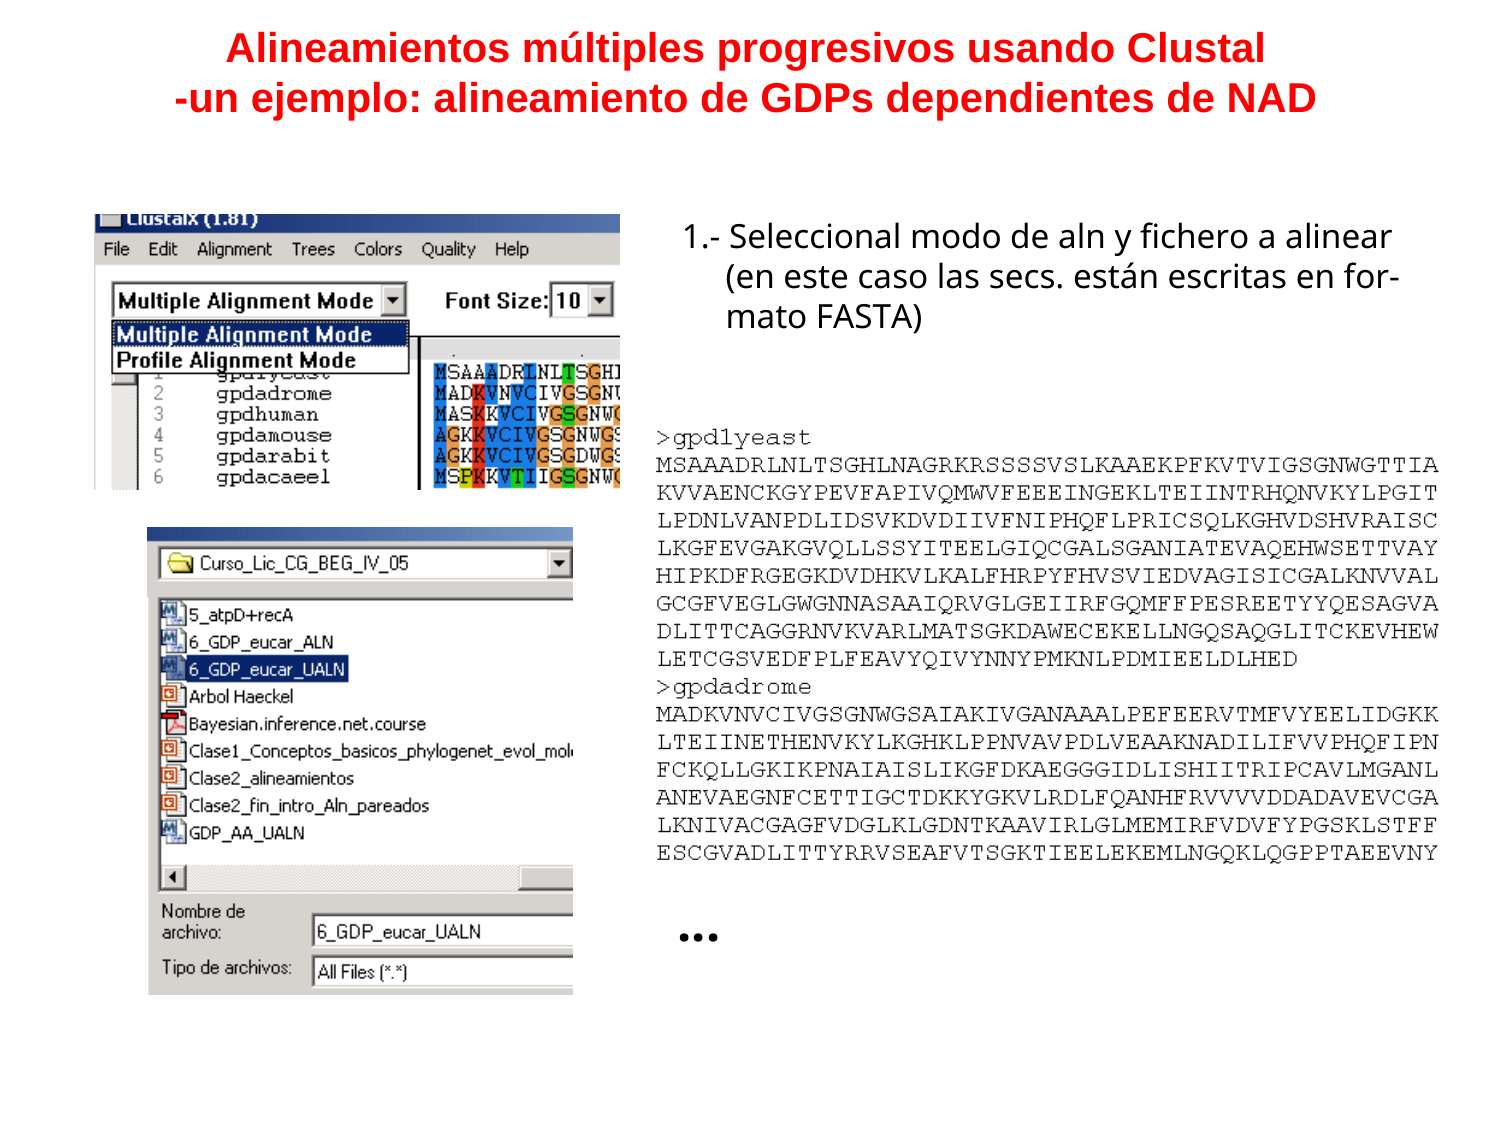

Alineamientos múltiples progresivos usando Clustal
-un ejemplo: alineamiento de GDPs dependientes de NAD
1.- Seleccional modo de aln y fichero a alinear
 (en este caso las secs. están escritas en for-
 mato FASTA)
...